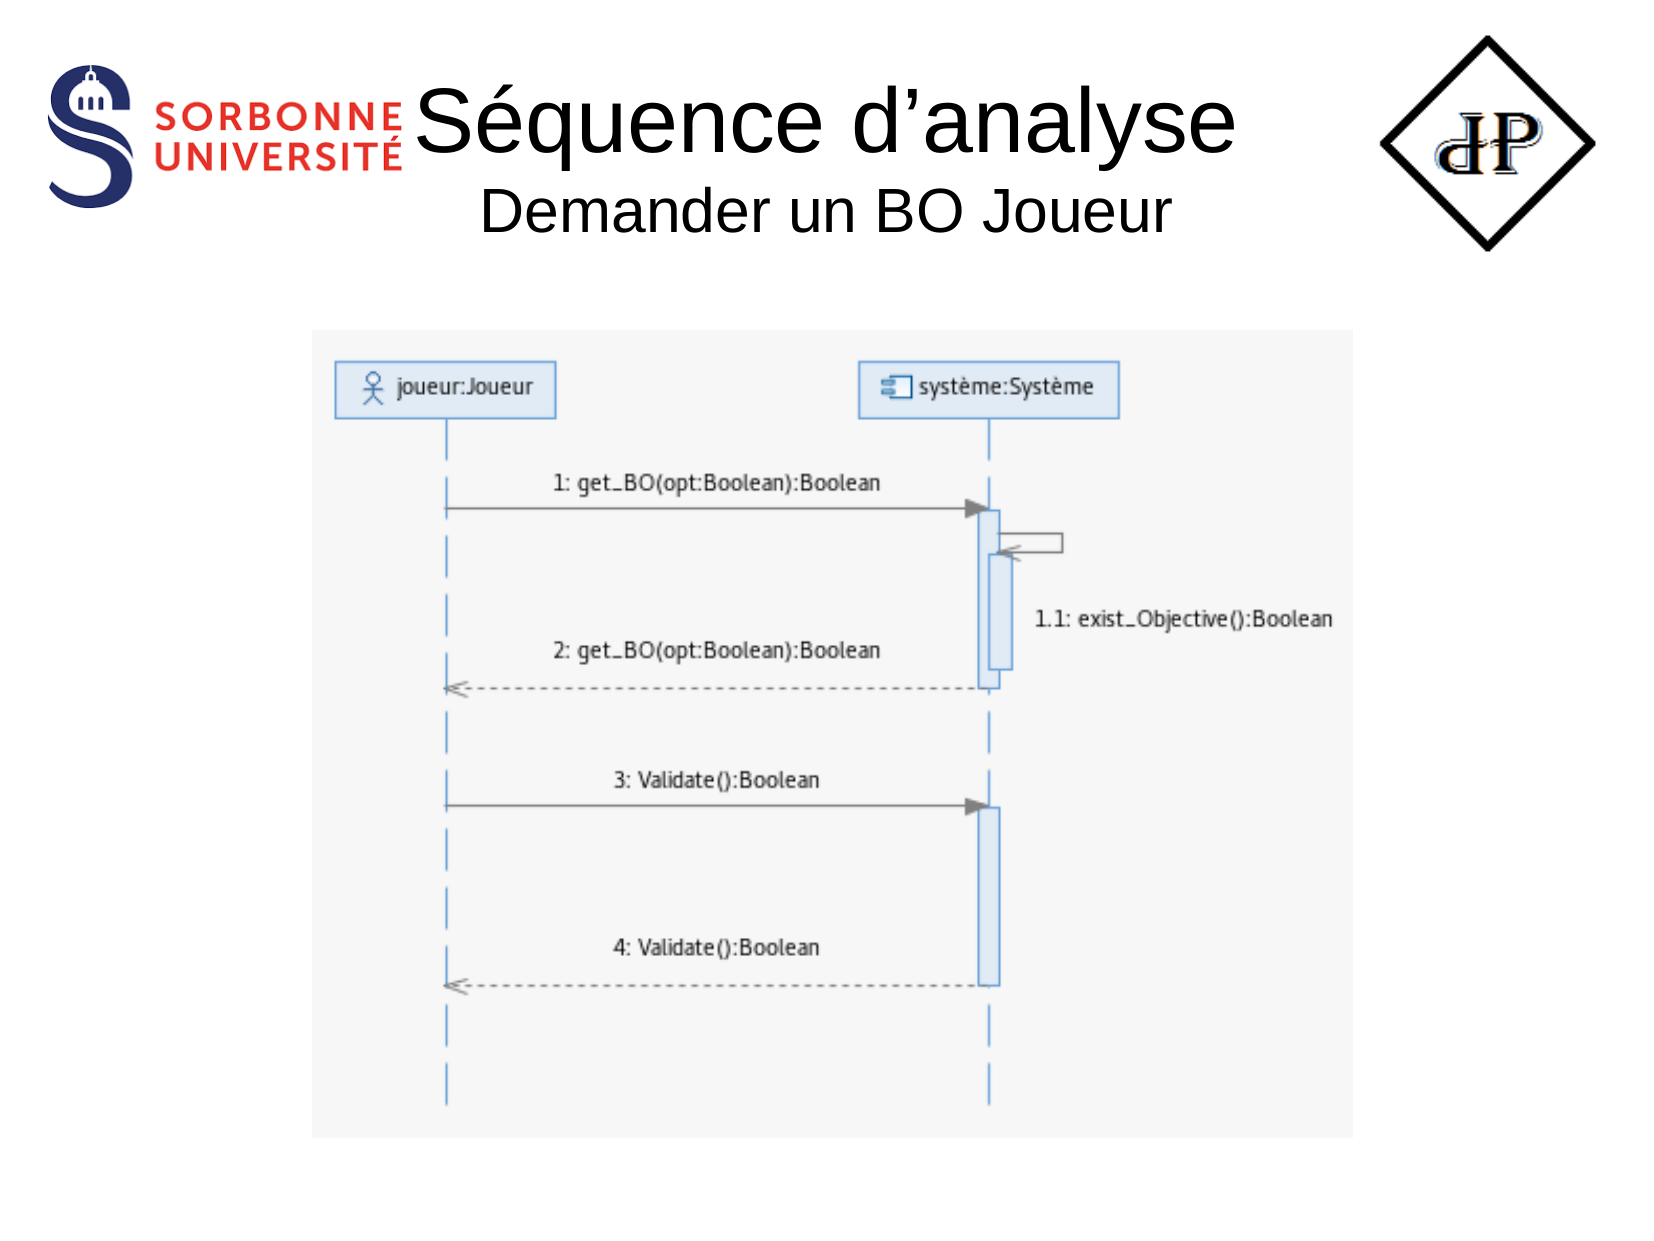

# Séquence d’analyse Demander un BO Joueur